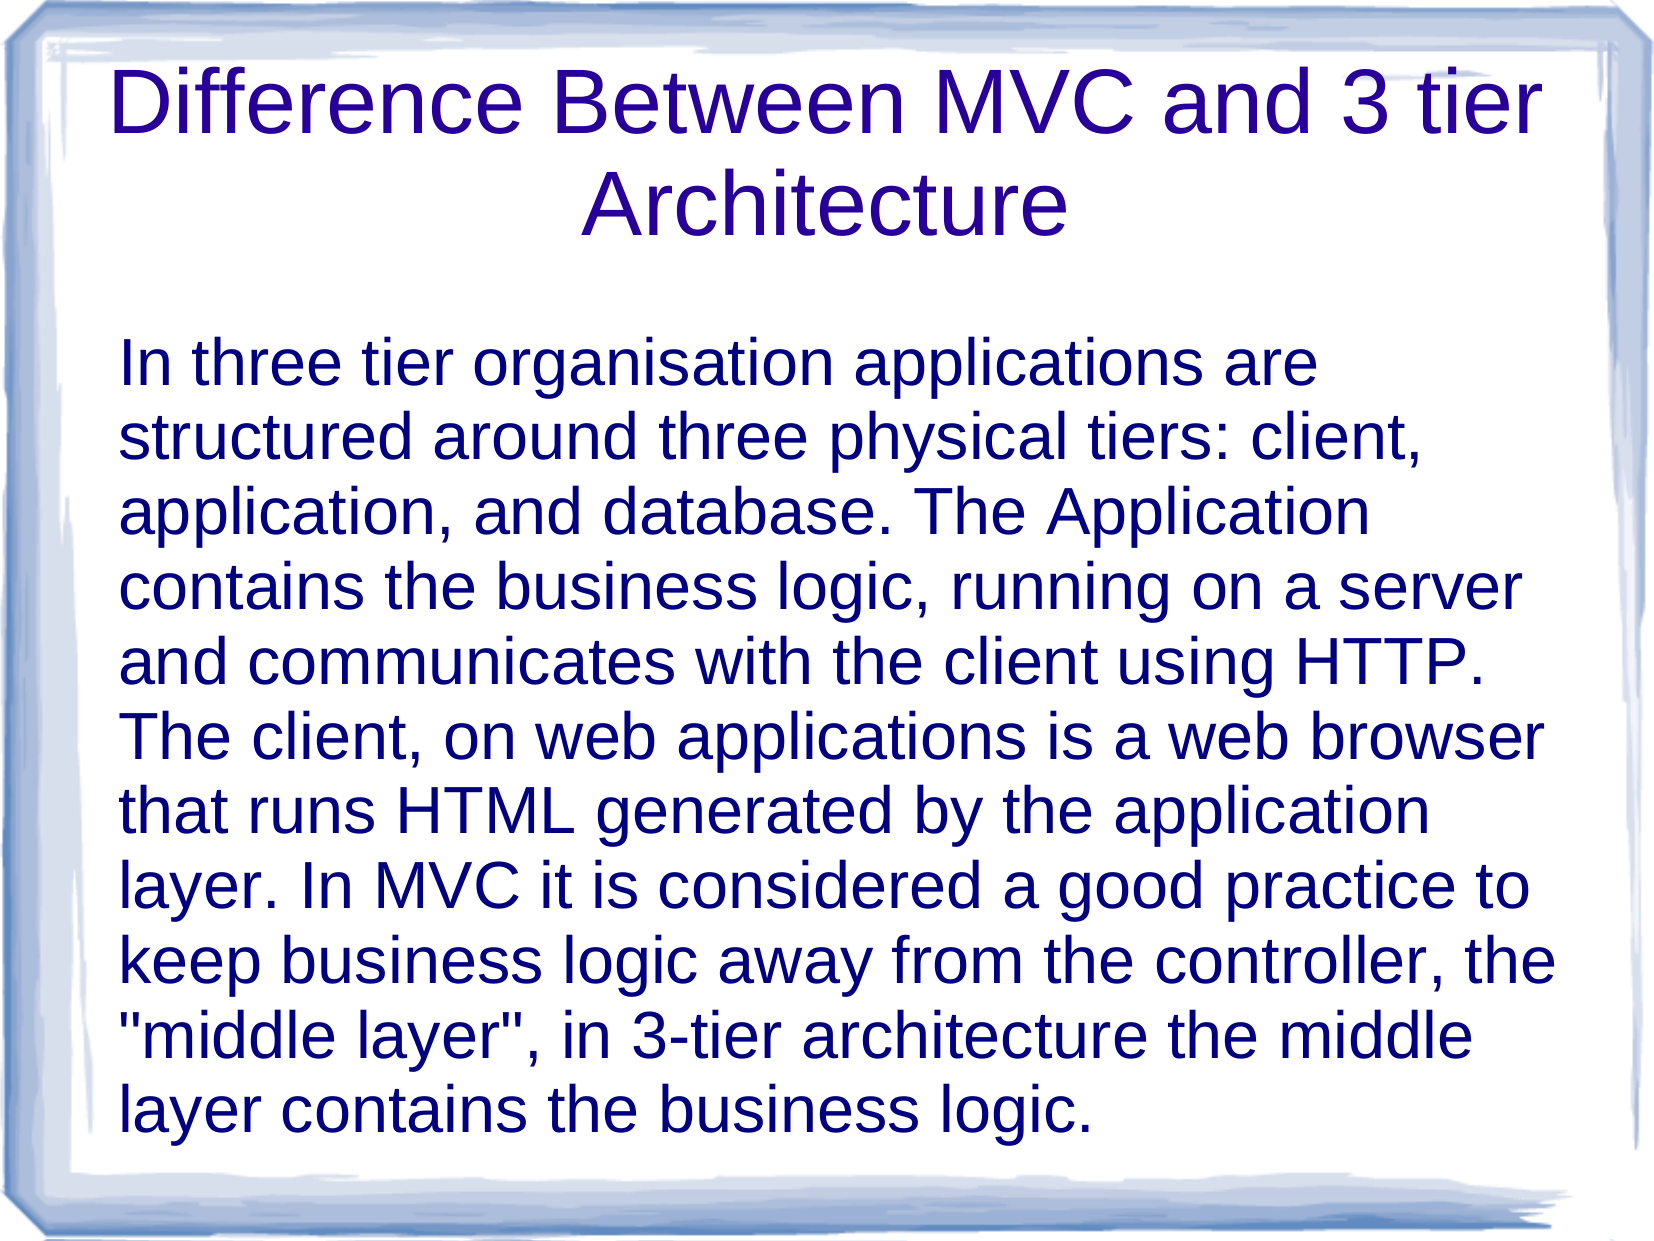

# Difference Between MVC and 3 tier Architecture
In three tier organisation applications are structured around three physical tiers: client, application, and database. The Application contains the business logic, running on a server and communicates with the client using HTTP. The client, on web applications is a web browser that runs HTML generated by the application layer. In MVC it is considered a good practice to keep business logic away from the controller, the "middle layer", in 3-tier architecture the middle layer contains the business logic.